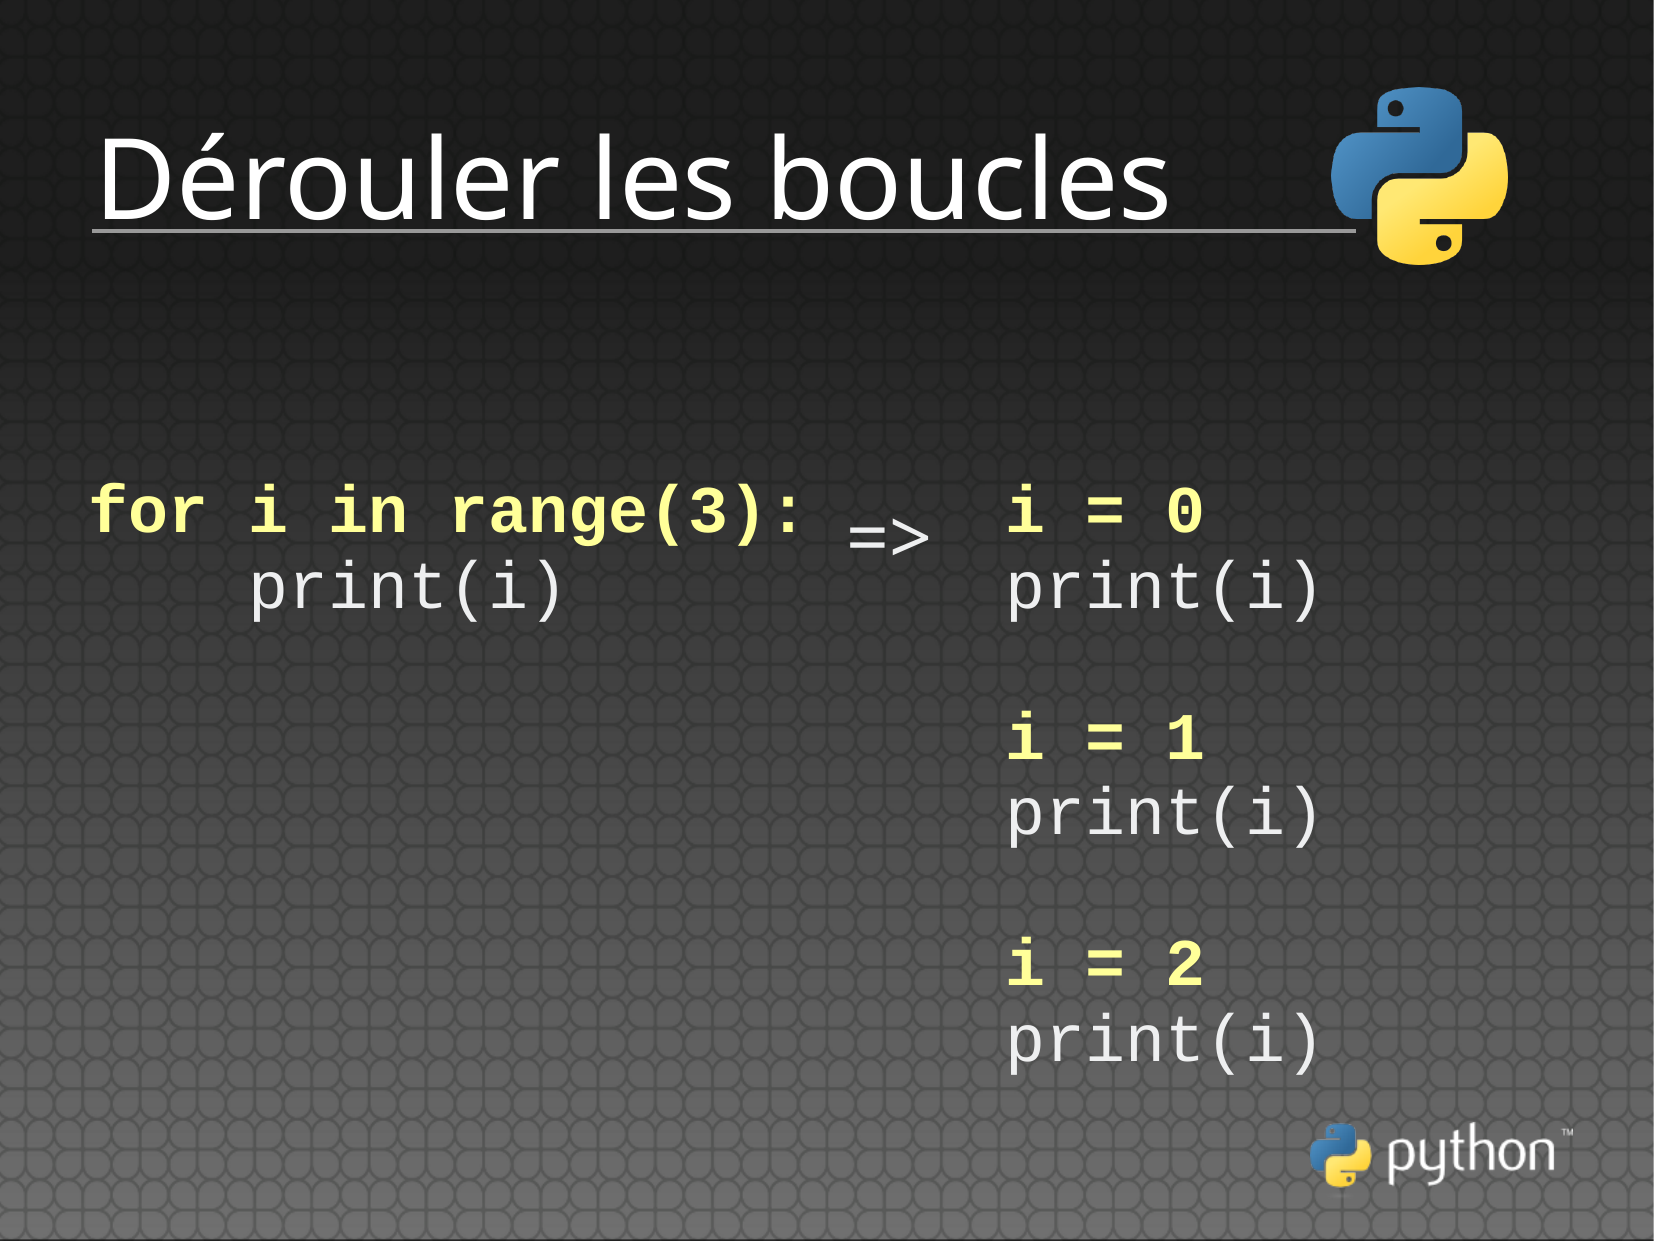

# Dérouler les boucles
for i in range(3):
 print(i)
=>
i = 0
print(i)
i = 1
print(i)
i = 2
print(i)